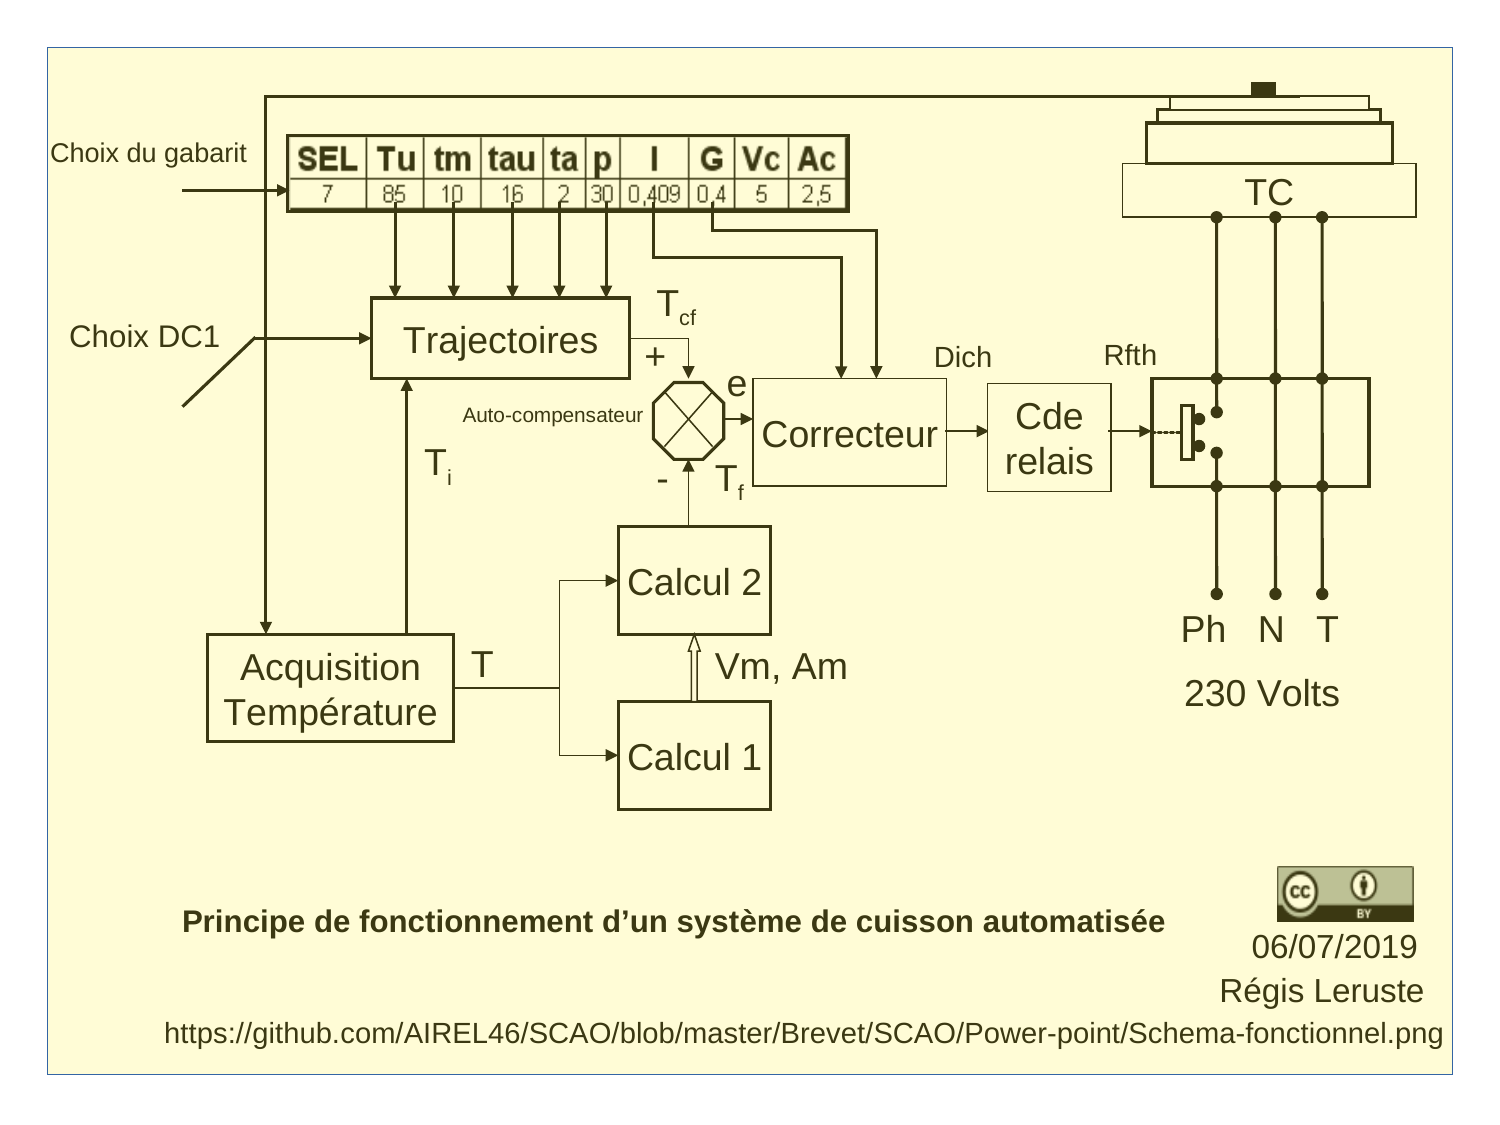

Choix du gabarit
TC
Tcf
Trajectoires
Choix DC1
Rfth
+
Dich
e
Auto-compensateur
Correcteur
Cde
relais
Ti
-
Tf
Calcul 2
Ph N T
T
Acquisition
Température
Vm, Am
230 Volts
Calcul 1
Principe de fonctionnement d’un système de cuisson automatisée
06/07/2019
Régis Leruste
https://github.com/AIREL46/SCAO/blob/master/Brevet/SCAO/Power-point/Schema-fonctionnel.png